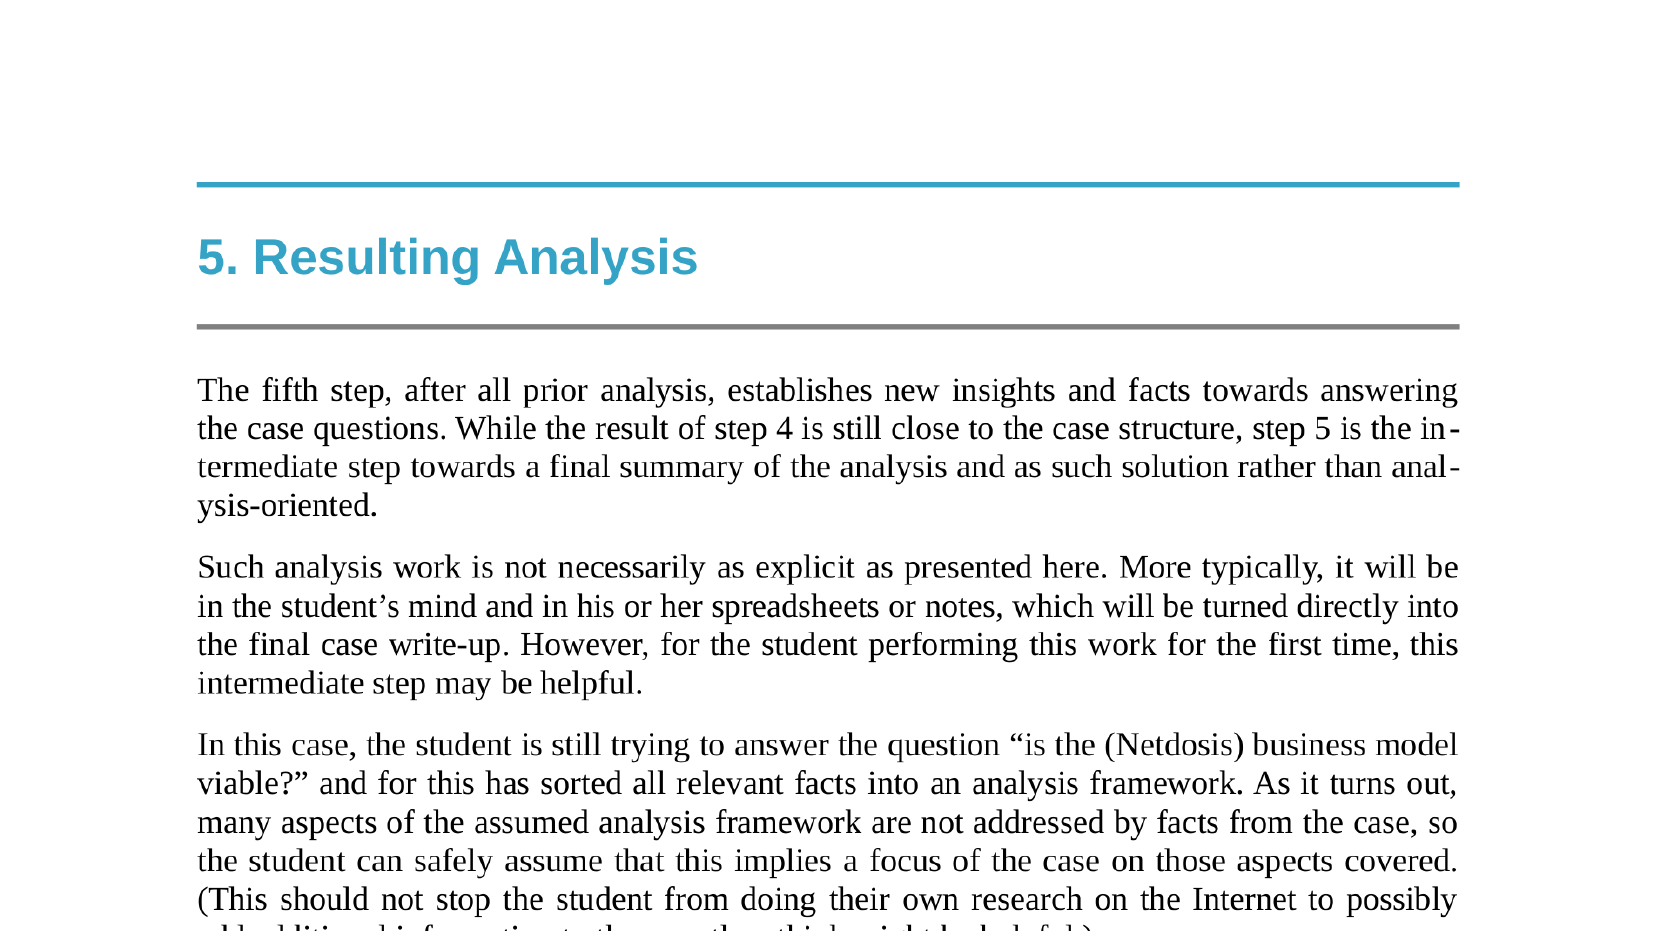

Software Product Management
11
© 2018 Dirk Riehle - Some Rights Reserved